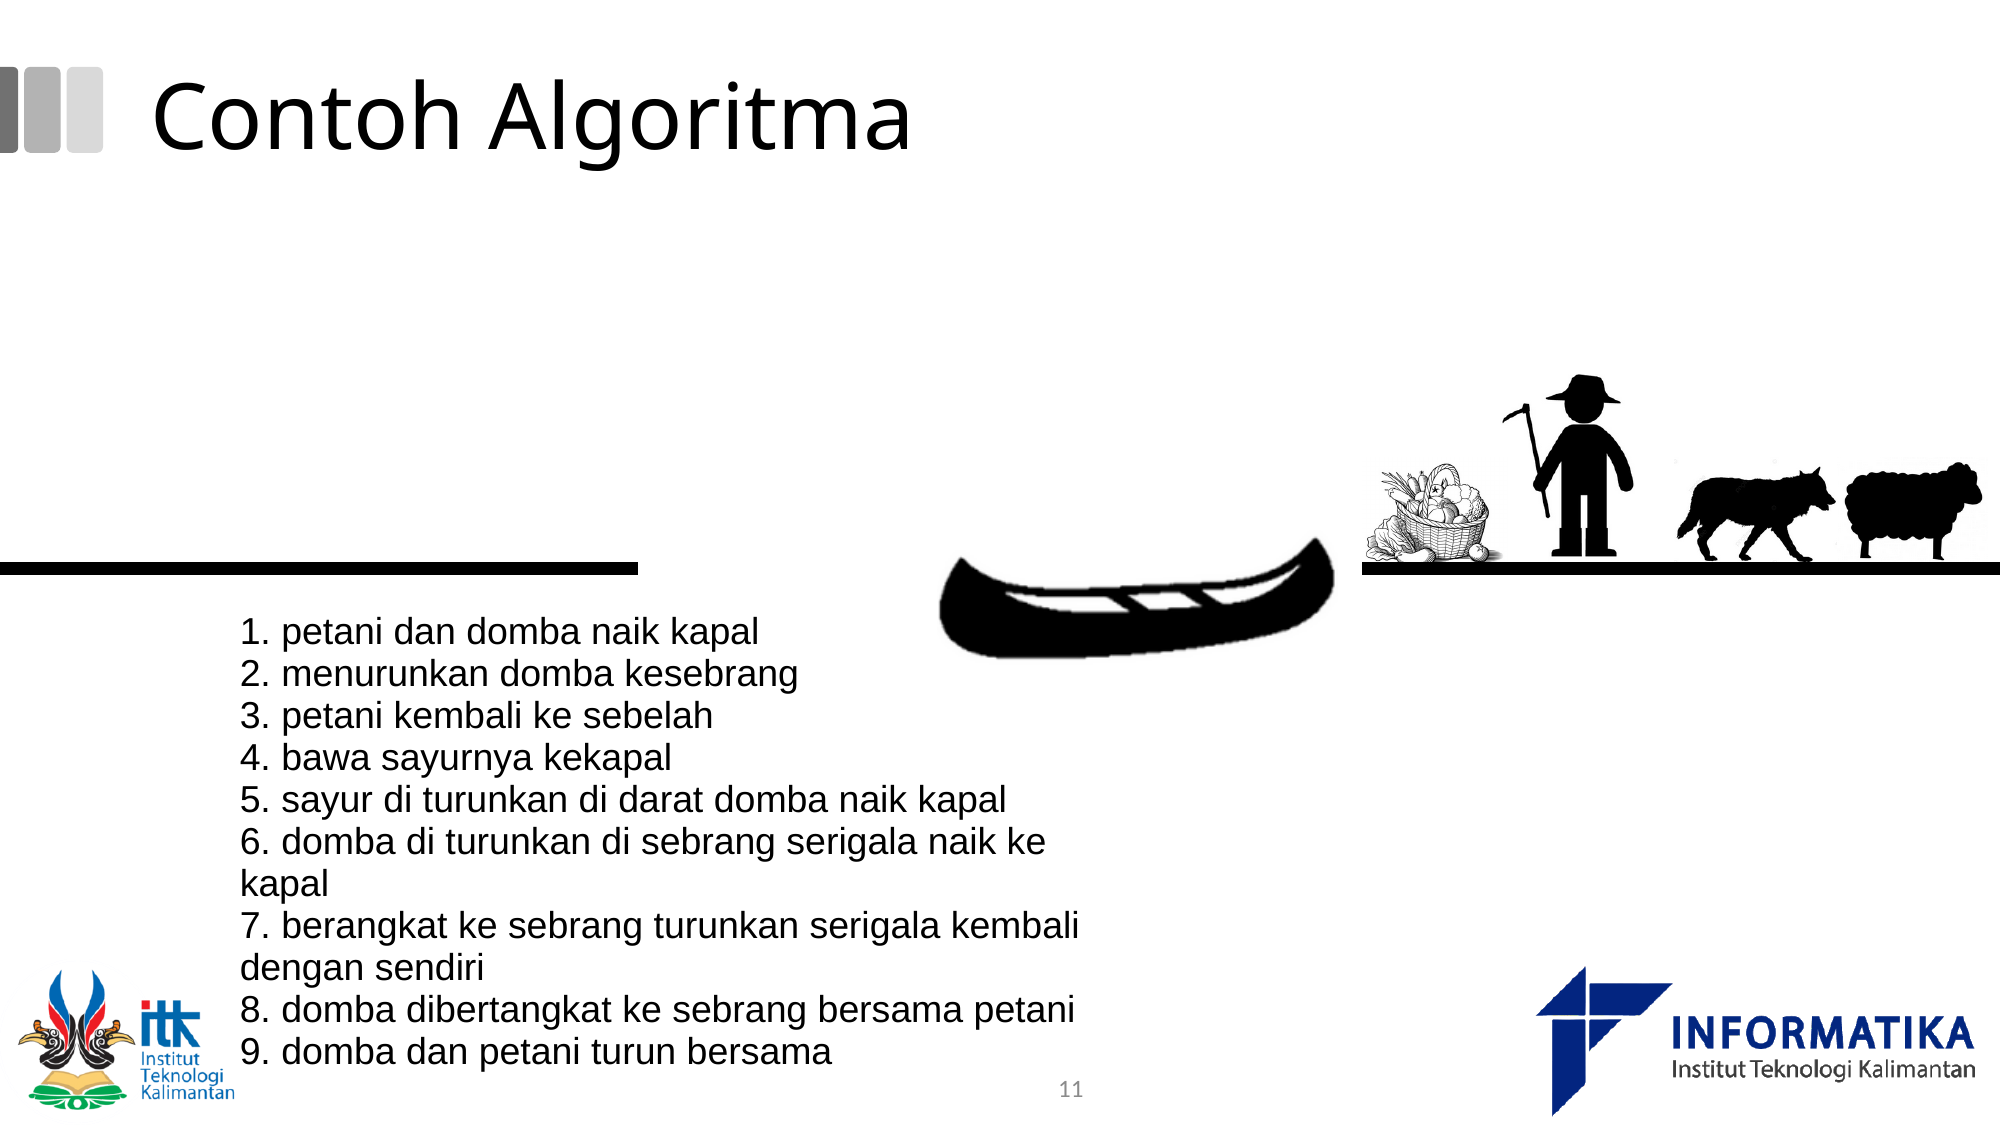

# Contoh Algoritma
1. petani dan domba naik kapal
2. menurunkan domba kesebrang
3. petani kembali ke sebelah
4. bawa sayurnya kekapal
5. sayur di turunkan di darat domba naik kapal
6. domba di turunkan di sebrang serigala naik ke kapal
7. berangkat ke sebrang turunkan serigala kembali dengan sendiri
8. domba dibertangkat ke sebrang bersama petani
9. domba dan petani turun bersama
11